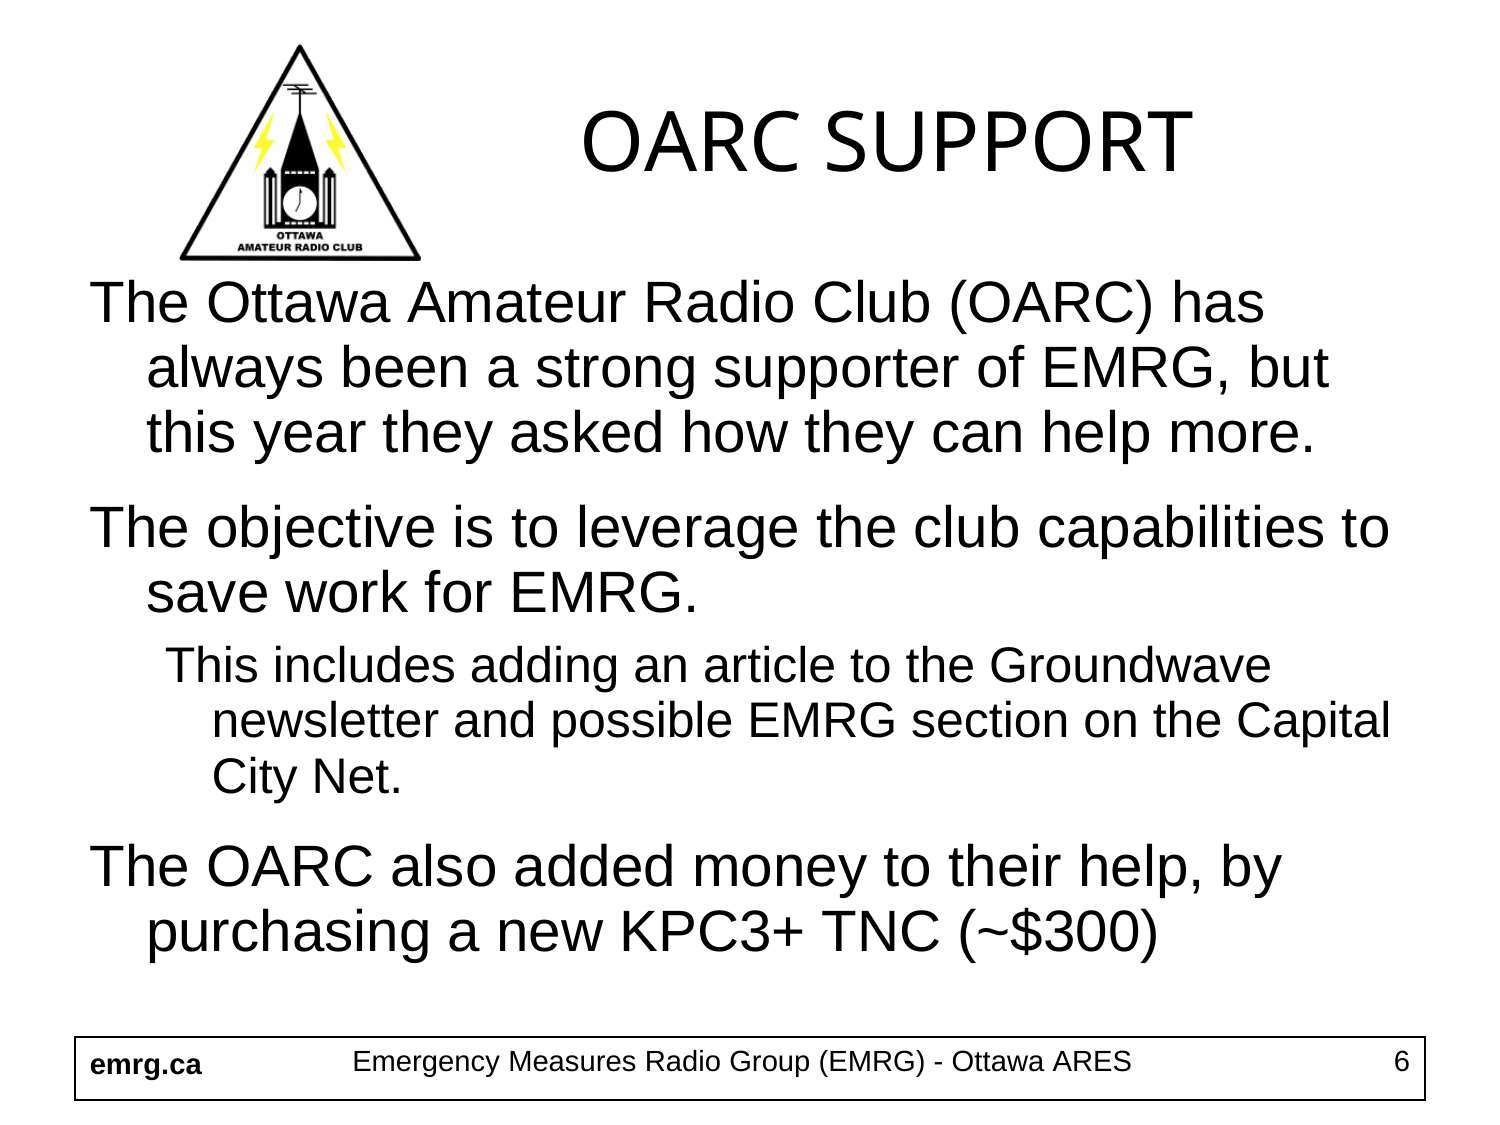

# OARC SUPPORT
The Ottawa Amateur Radio Club (OARC) has always been a strong supporter of EMRG, but this year they asked how they can help more.
The objective is to leverage the club capabilities to save work for EMRG.
This includes adding an article to the Groundwave newsletter and possible EMRG section on the Capital City Net.
The OARC also added money to their help, by purchasing a new KPC3+ TNC (~$300)
Emergency Measures Radio Group (EMRG) - Ottawa ARES
6